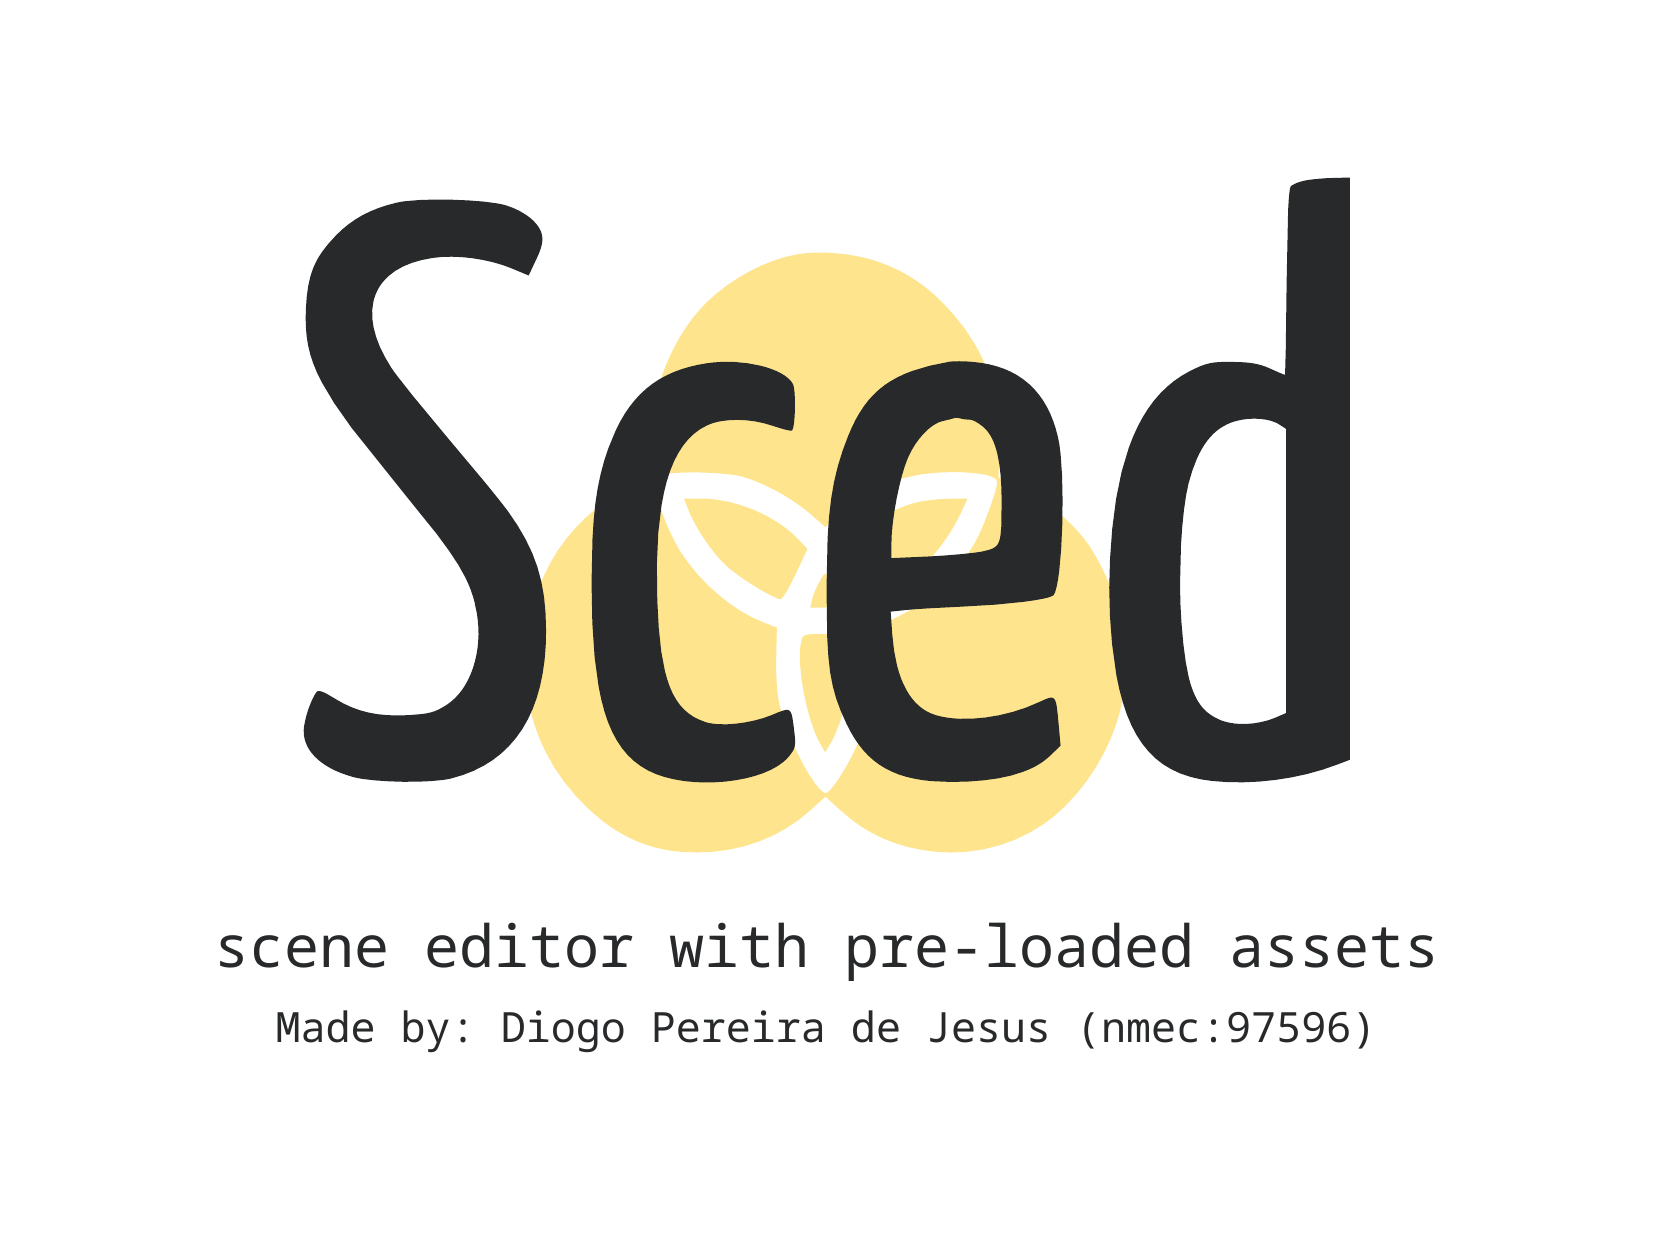

scene editor with pre-loaded assets
Made by: Diogo Pereira de Jesus (nmec:97596)